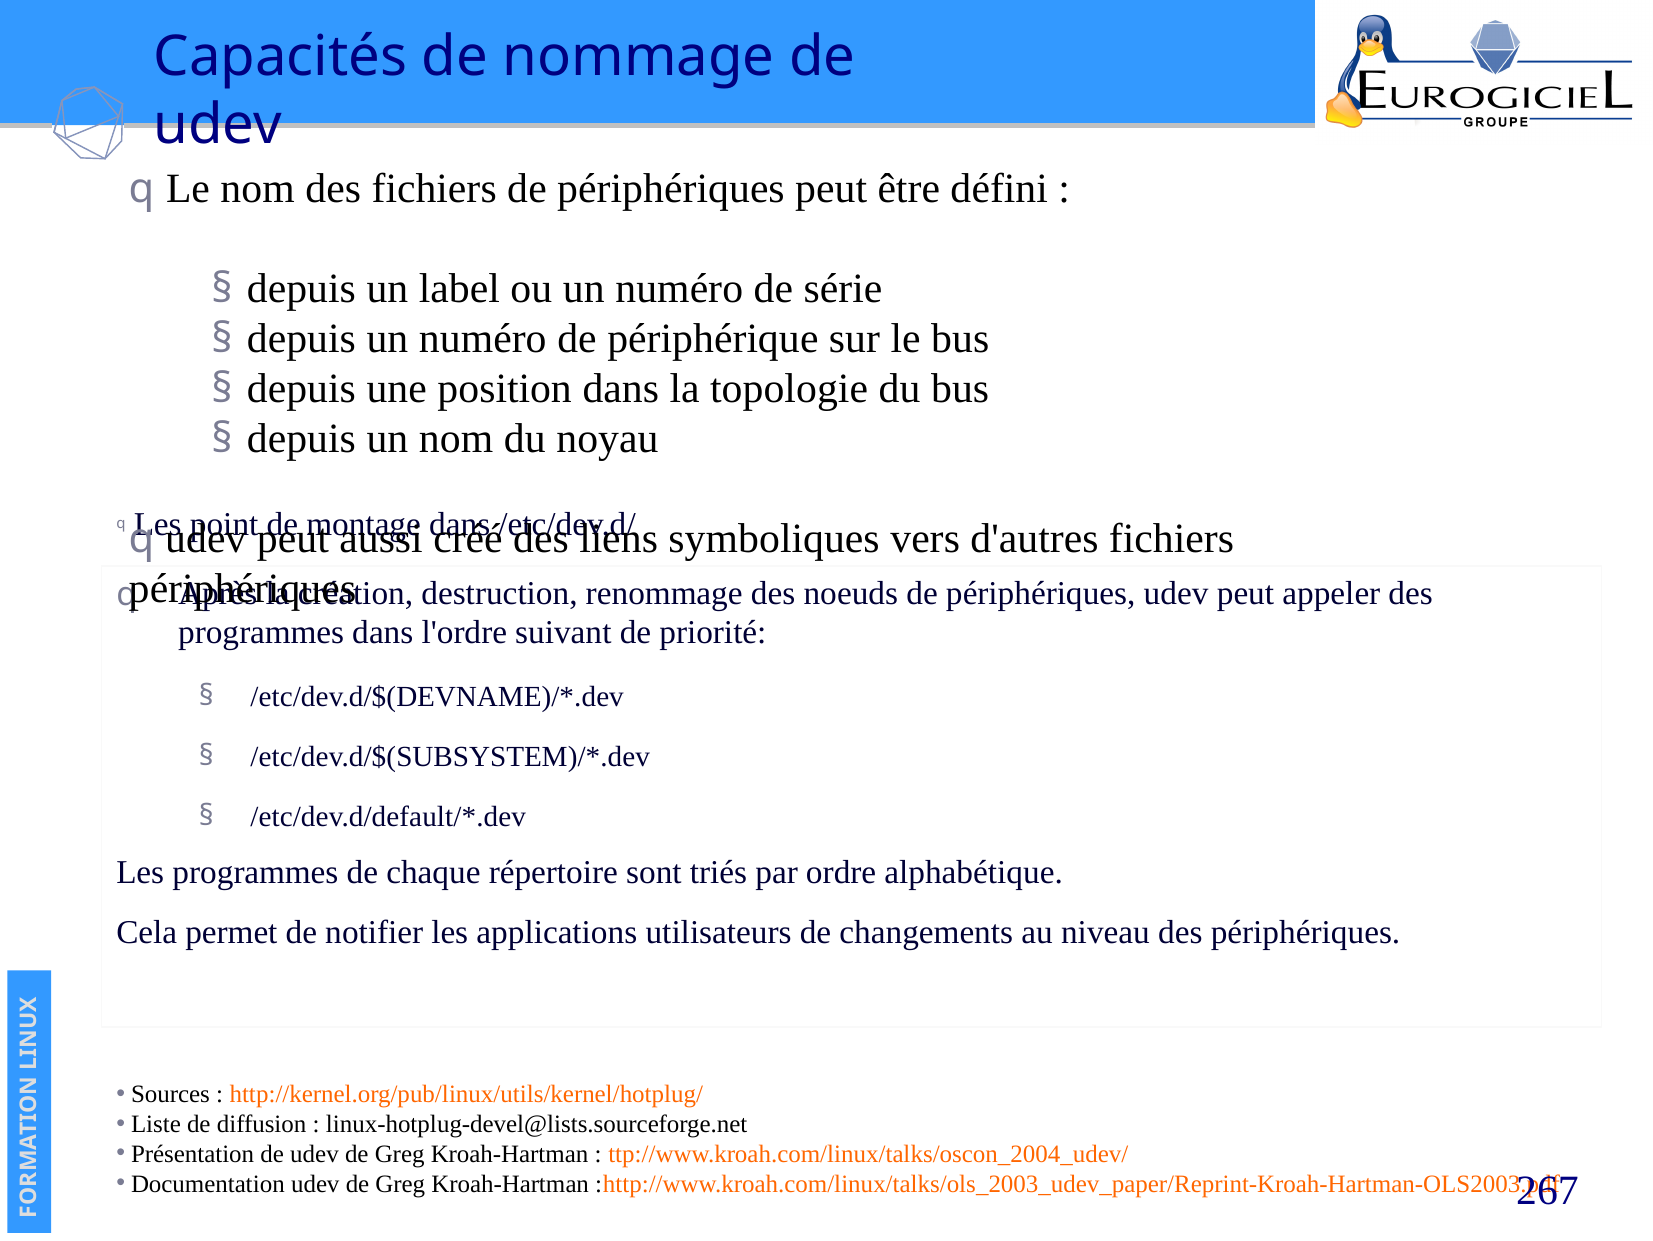

Capacités de nommage de udev
 Le nom des fichiers de périphériques peut être défini :
depuis un label ou un numéro de série
depuis un numéro de périphérique sur le bus
depuis une position dans la topologie du bus
depuis un nom du noyau
 udev peut aussi créé des liens symboliques vers d'autres fichiers périphériques
# Les point de montage dans /etc/dev.d/
Après la création, destruction, renommage des noeuds de périphériques, udev peut appeler des programmes dans l'ordre suivant de priorité:
/etc/dev.d/$(DEVNAME)/*.dev
/etc/dev.d/$(SUBSYSTEM)/*.dev
/etc/dev.d/default/*.dev
Les programmes de chaque répertoire sont triés par ordre alphabétique.
Cela permet de notifier les applications utilisateurs de changements au niveau des périphériques.
 Sources : http://kernel.org/pub/linux/utils/kernel/hotplug/
 Liste de diffusion : linux-hotplug-devel@lists.sourceforge.net
 Présentation de udev de Greg Kroah-Hartman : ttp://www.kroah.com/linux/talks/oscon_2004_udev/
 Documentation udev de Greg Kroah-Hartman :http://www.kroah.com/linux/talks/ols_2003_udev_paper/Reprint-Kroah-Hartman-OLS2003.pdf